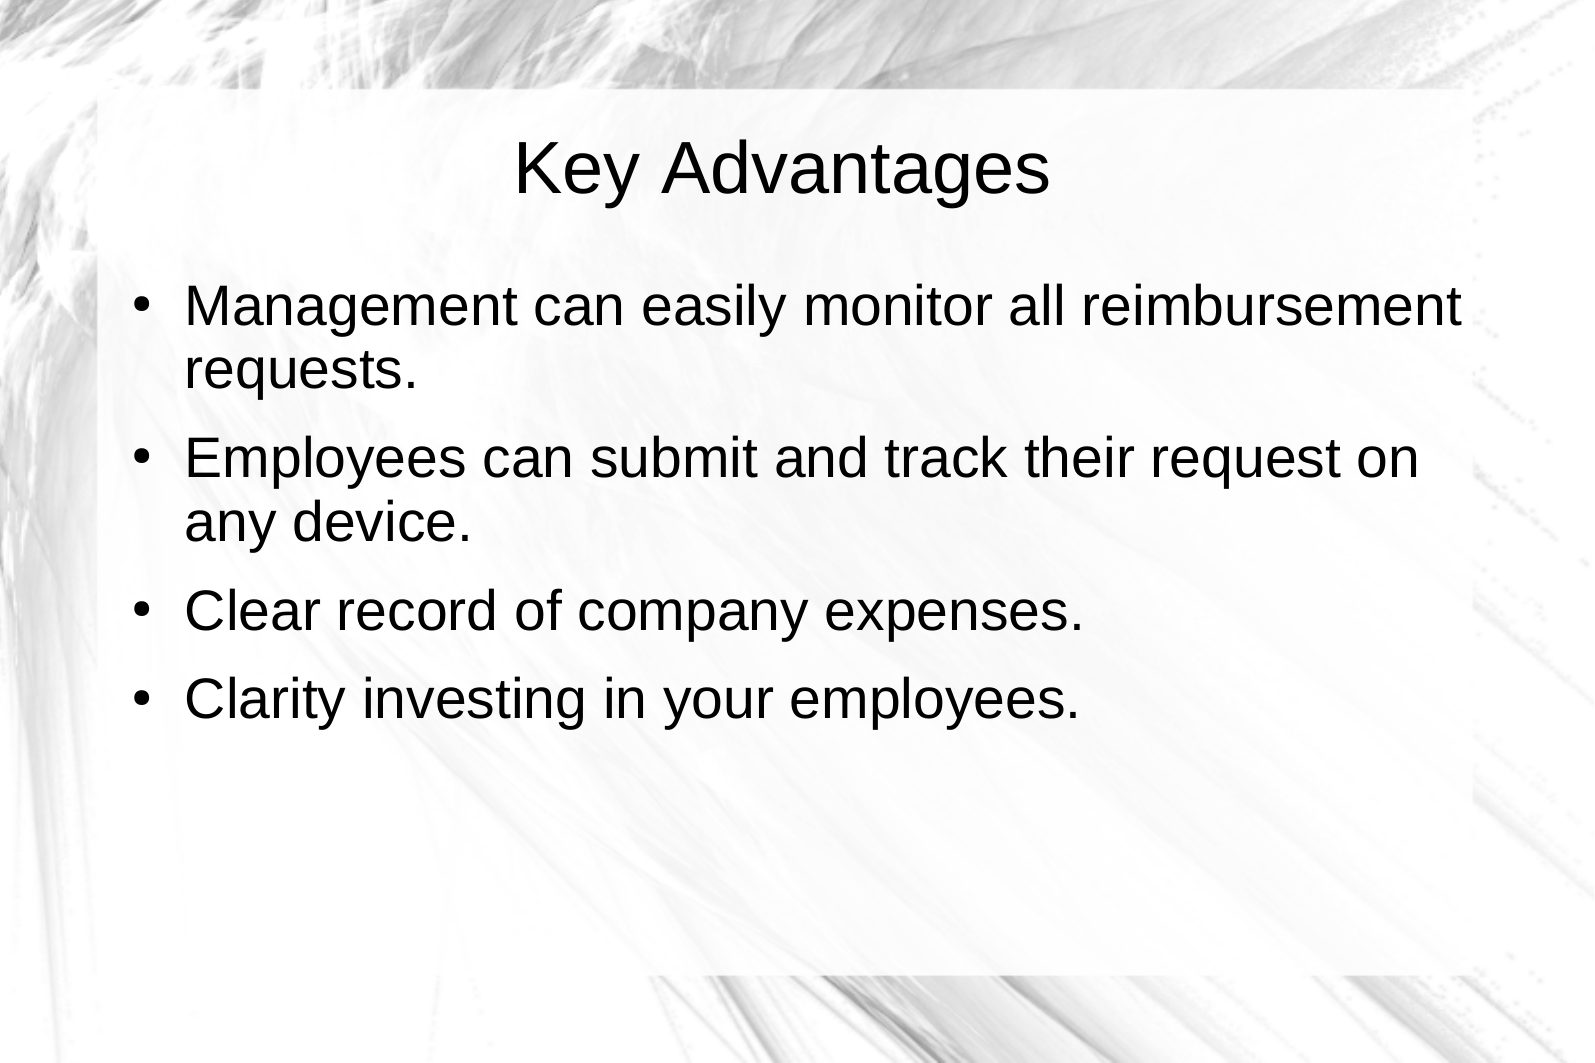

# Key Advantages
Management can easily monitor all reimbursement requests.
Employees can submit and track their request on any device.
Clear record of company expenses.
Clarity investing in your employees.